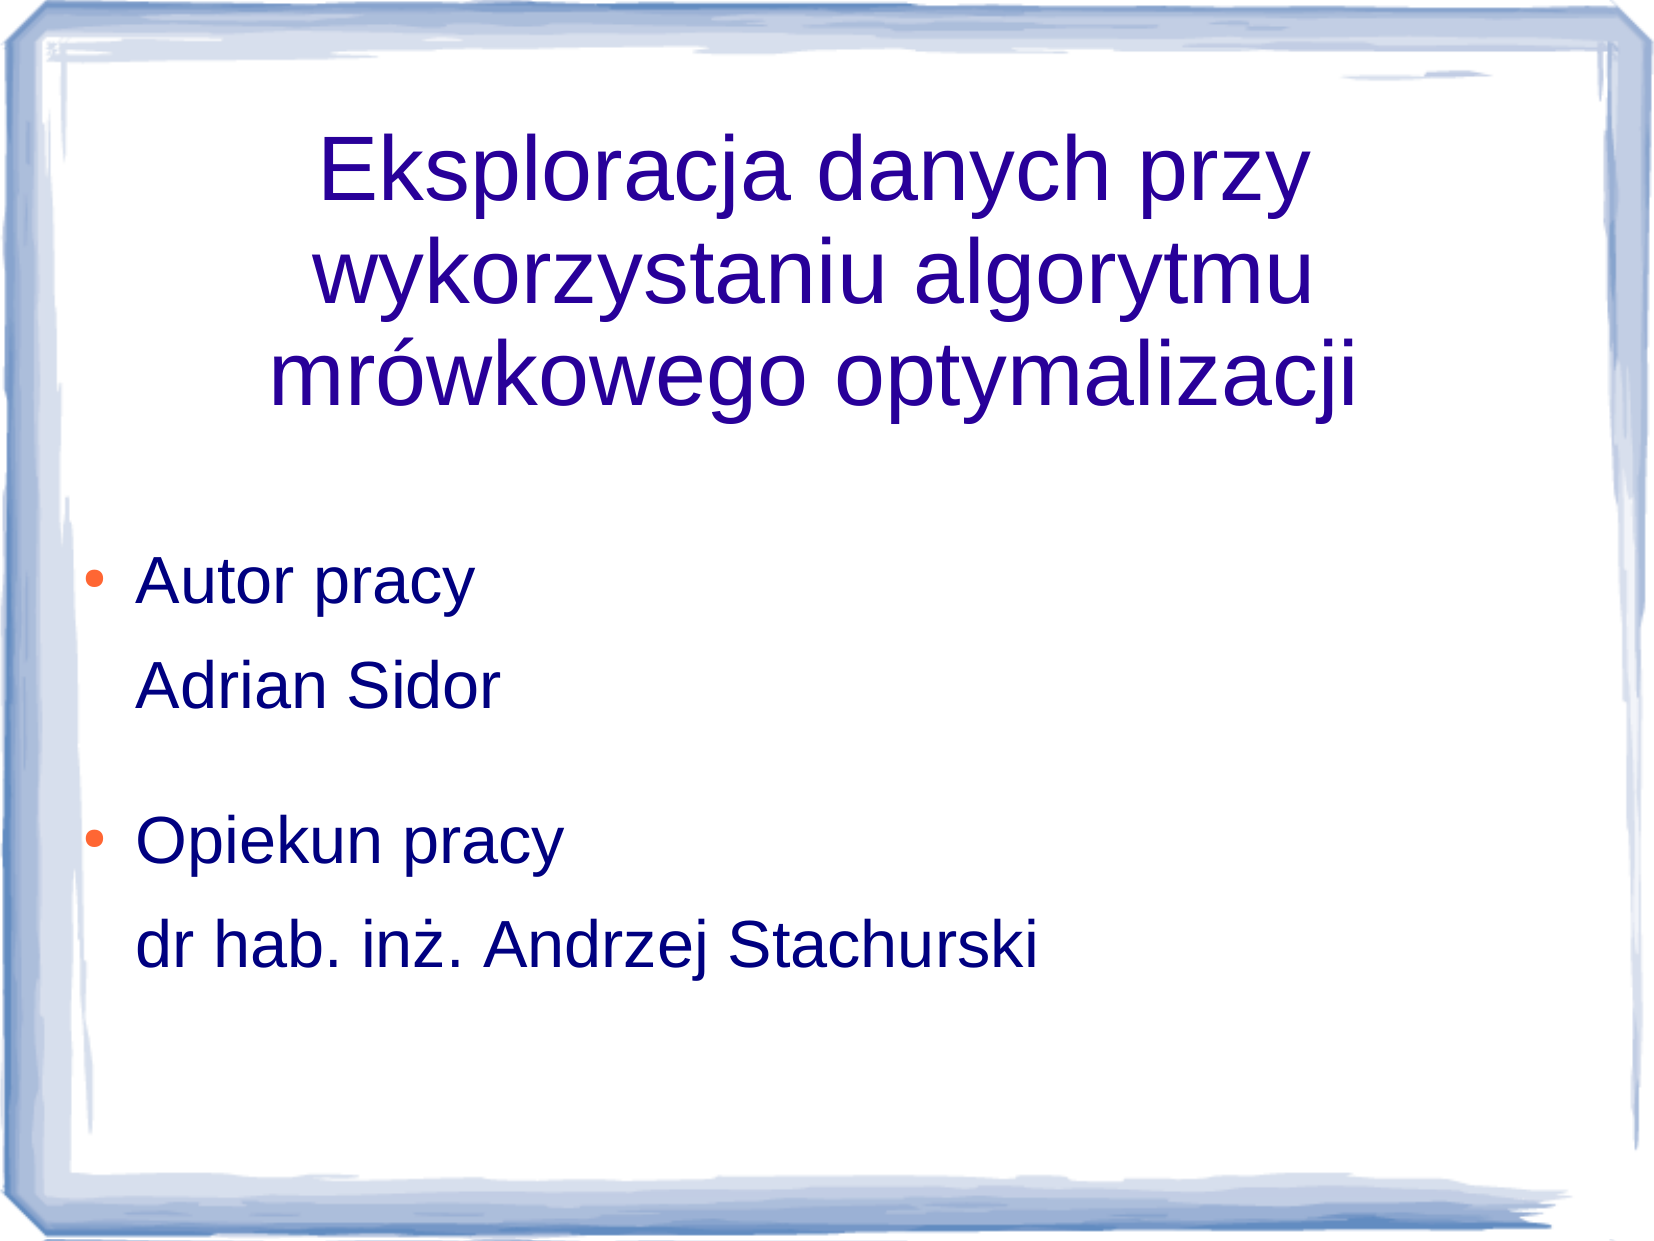

# Eksploracja danych przy wykorzystaniu algorytmu mrówkowego optymalizacji
Autor pracy
Adrian Sidor
Opiekun pracy
dr hab. inż. Andrzej Stachurski